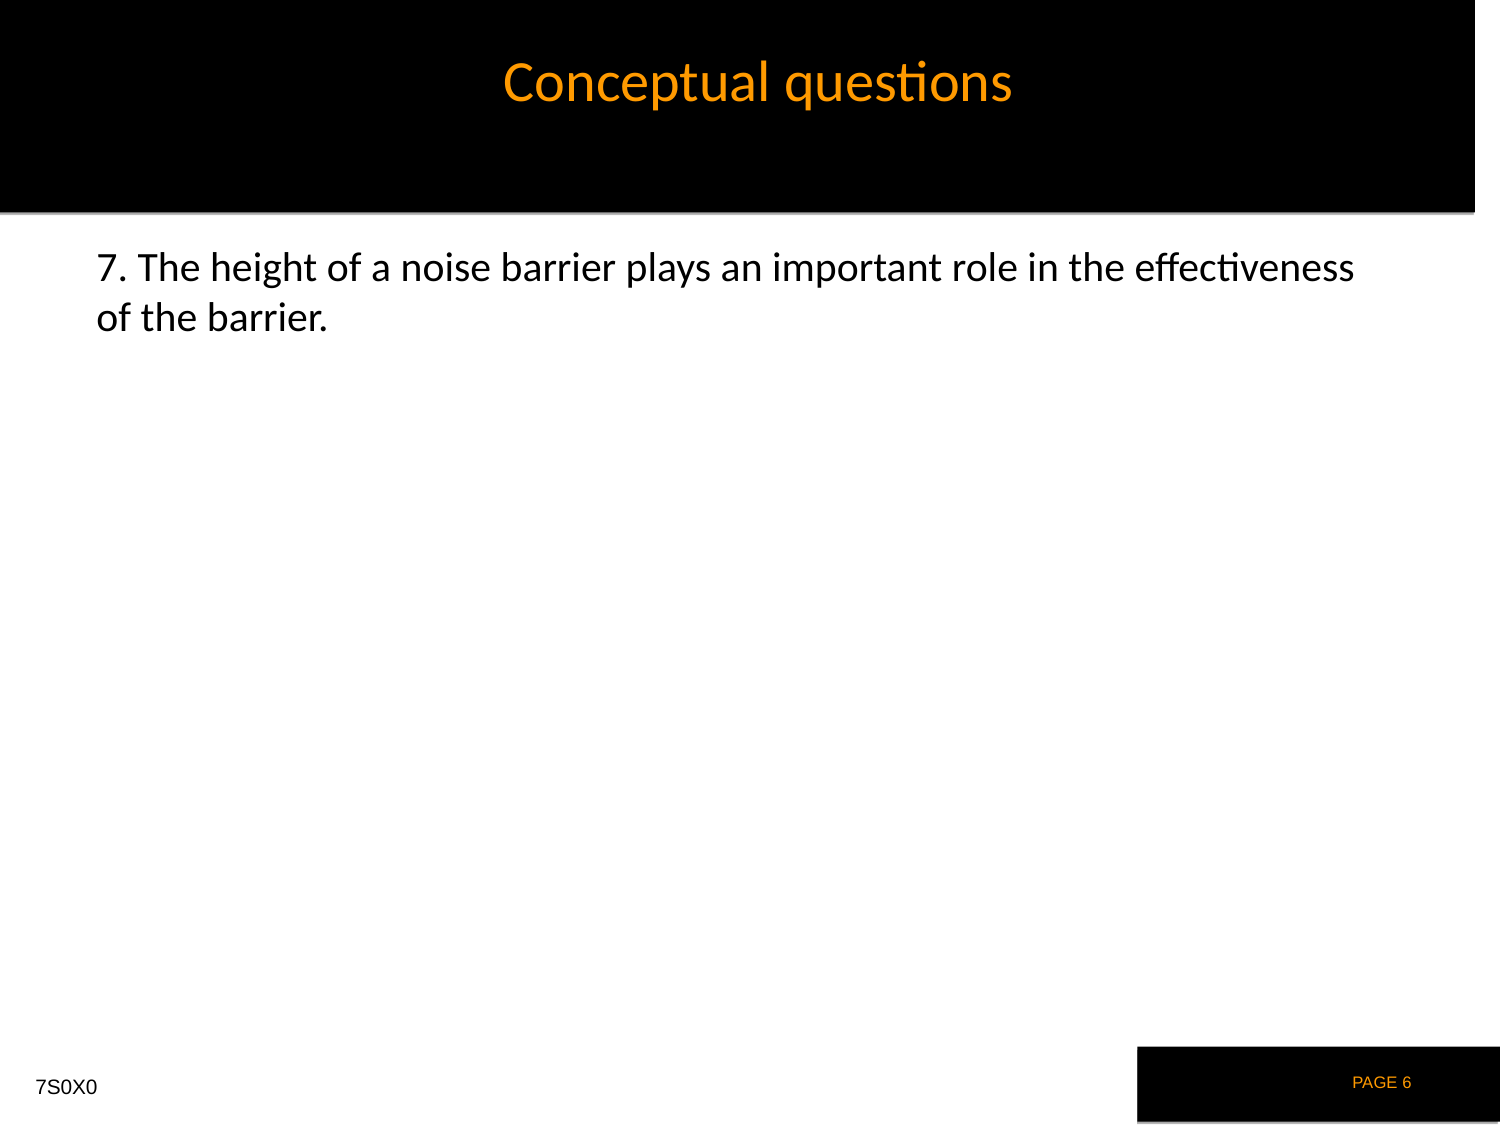

# Conceptual questions
7. The height of a noise barrier plays an important role in the effectiveness of the barrier.
PAGE 6
7S0X0
2017/02/09
PAGE